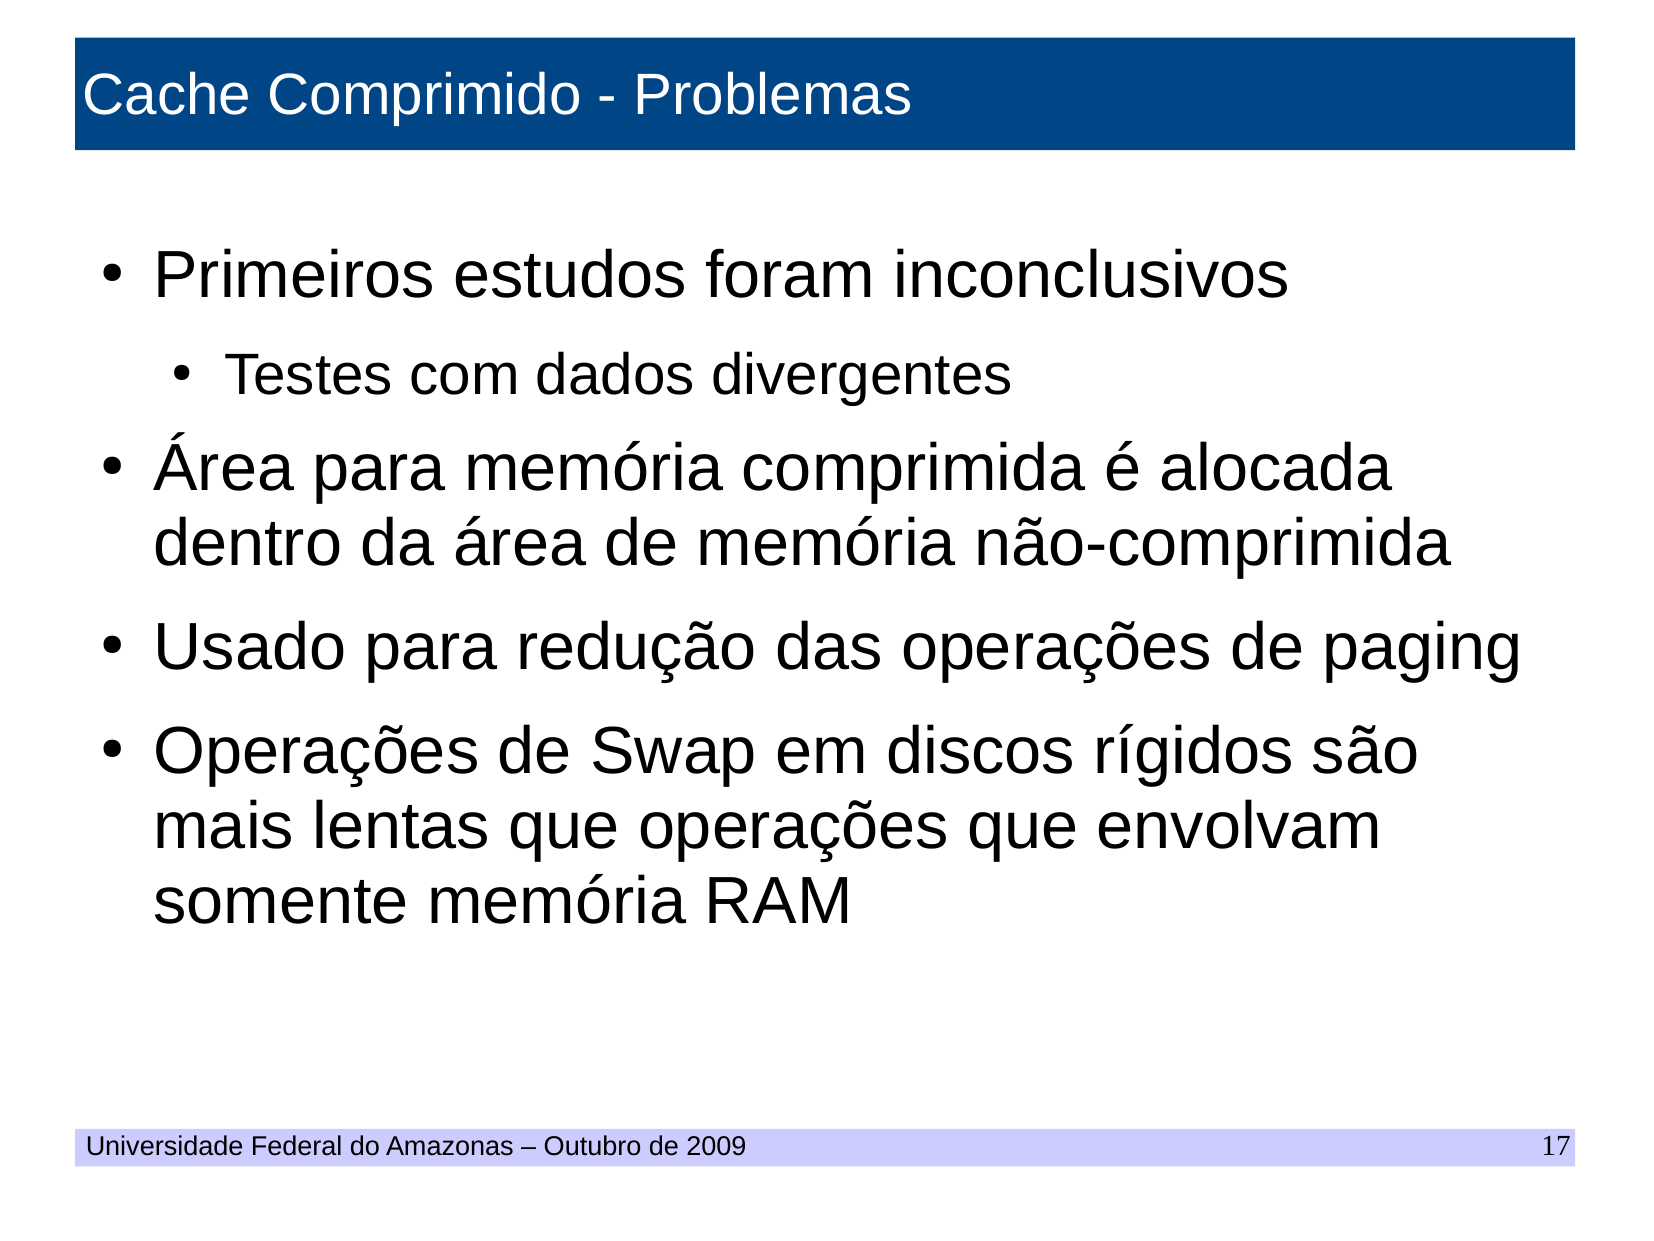

# Cache Comprimido - Problemas
Primeiros estudos foram inconclusivos
Testes com dados divergentes
Área para memória comprimida é alocada dentro da área de memória não-comprimida
Usado para redução das operações de paging
Operações de Swap em discos rígidos são mais lentas que operações que envolvam somente memória RAM
17